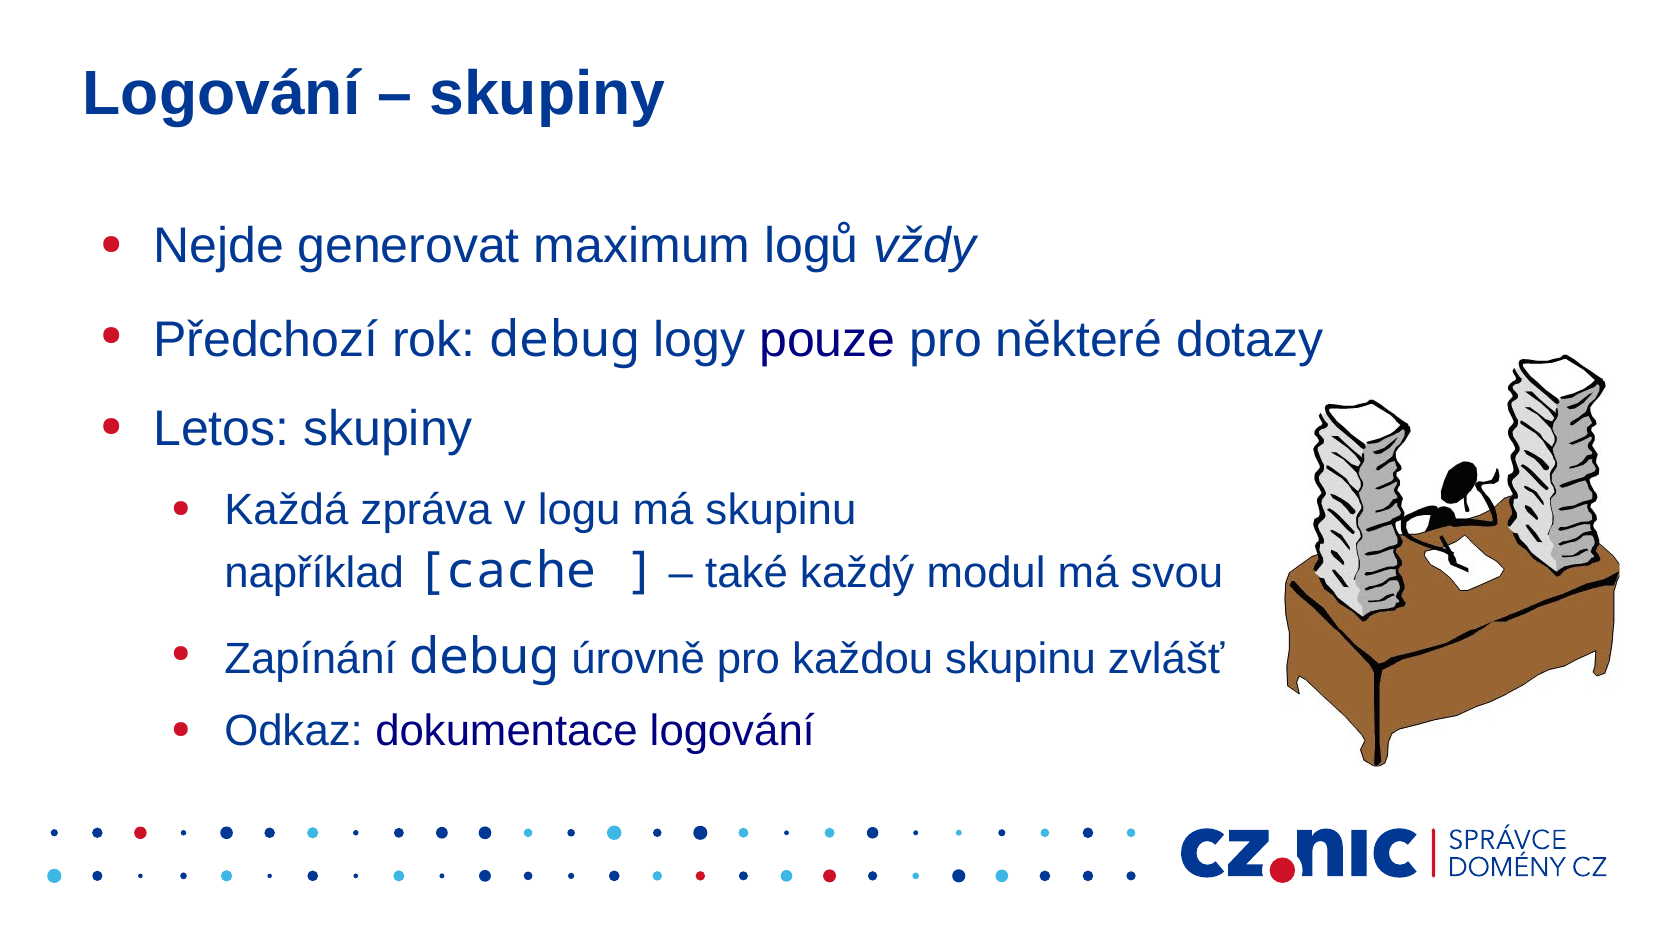

# Logování – skupiny
Nejde generovat maximum logů vždy
Předchozí rok: debug logy pouze pro některé dotazy
Letos: skupiny
Každá zpráva v logu má skupinu
například [cache ] – také každý modul má svou
Zapínání debug úrovně pro každou skupinu zvlášť
Odkaz: dokumentace logování